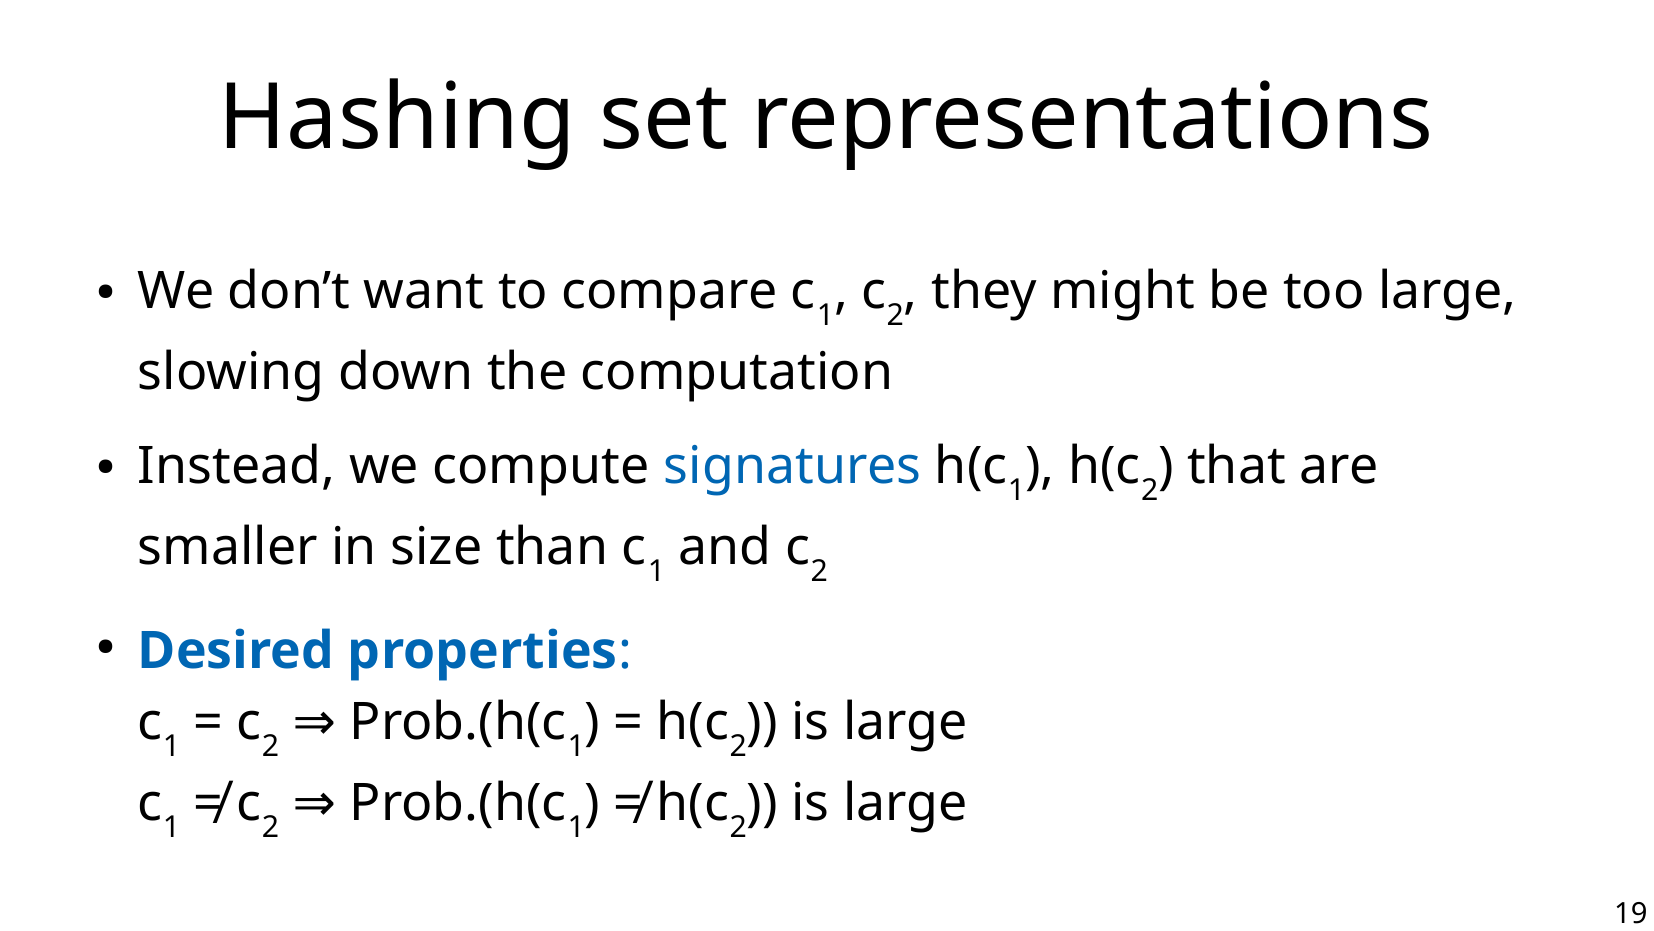

# Hashing set representations
We don’t want to compare c1, c2, they might be too large, slowing down the computation
Instead, we compute signatures h(c1), h(c2) that are smaller in size than c1 and c2
Desired properties:
c1 = c2 ⇒ Prob.(h(c1) = h(c2)) is large
c1 ≠ c2 ⇒ Prob.(h(c1) ≠ h(c2)) is large
19